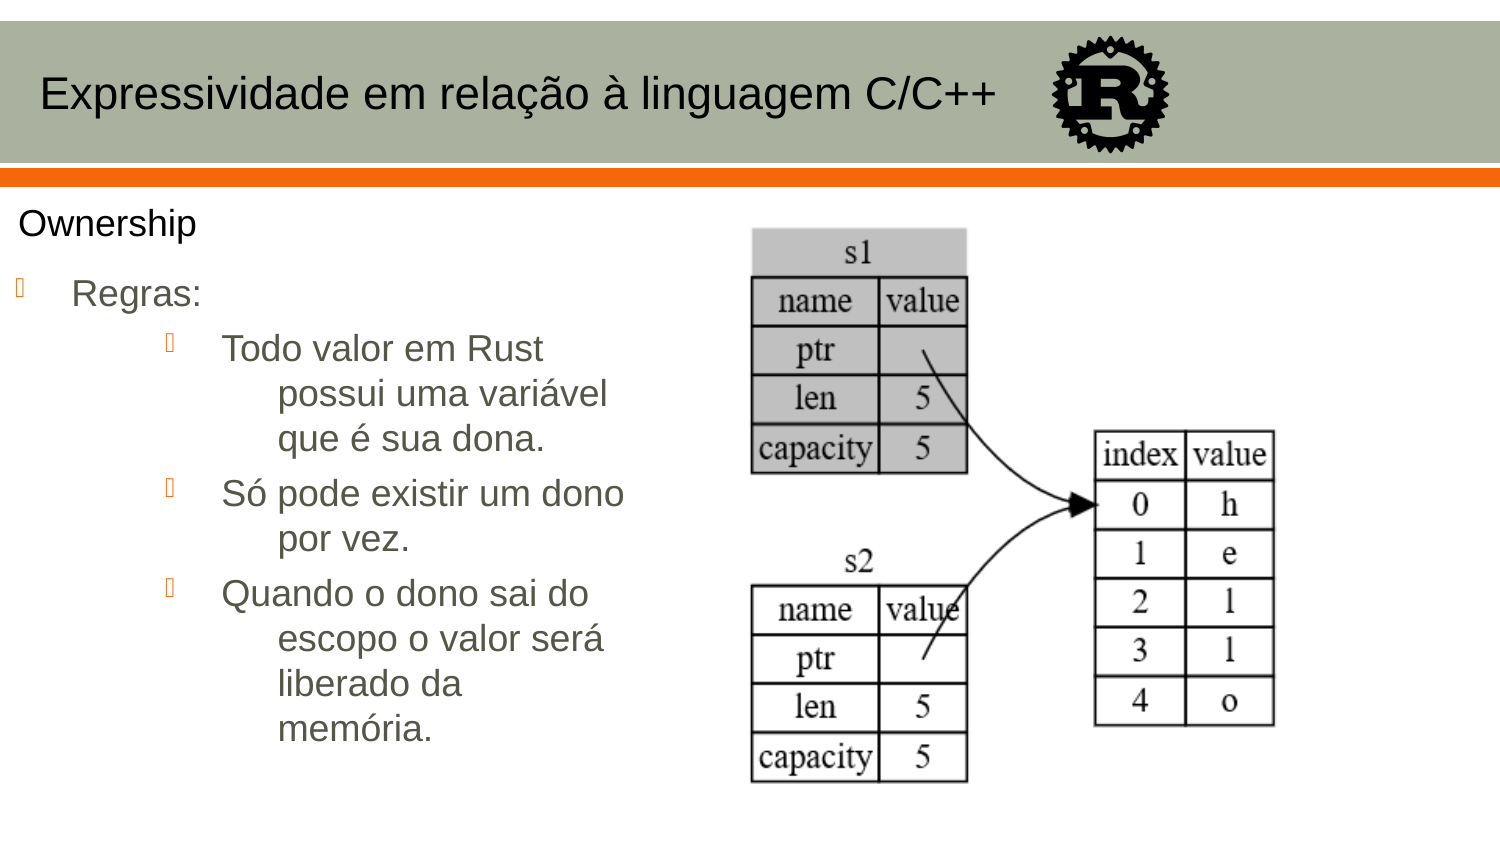

Expressividade em relação à linguagem C/C++
Regras:
Todo valor em Rust possui uma variável que é sua dona.
Só pode existir um dono por vez.
Quando o dono sai do escopo o valor será liberado da memória.
Ownership